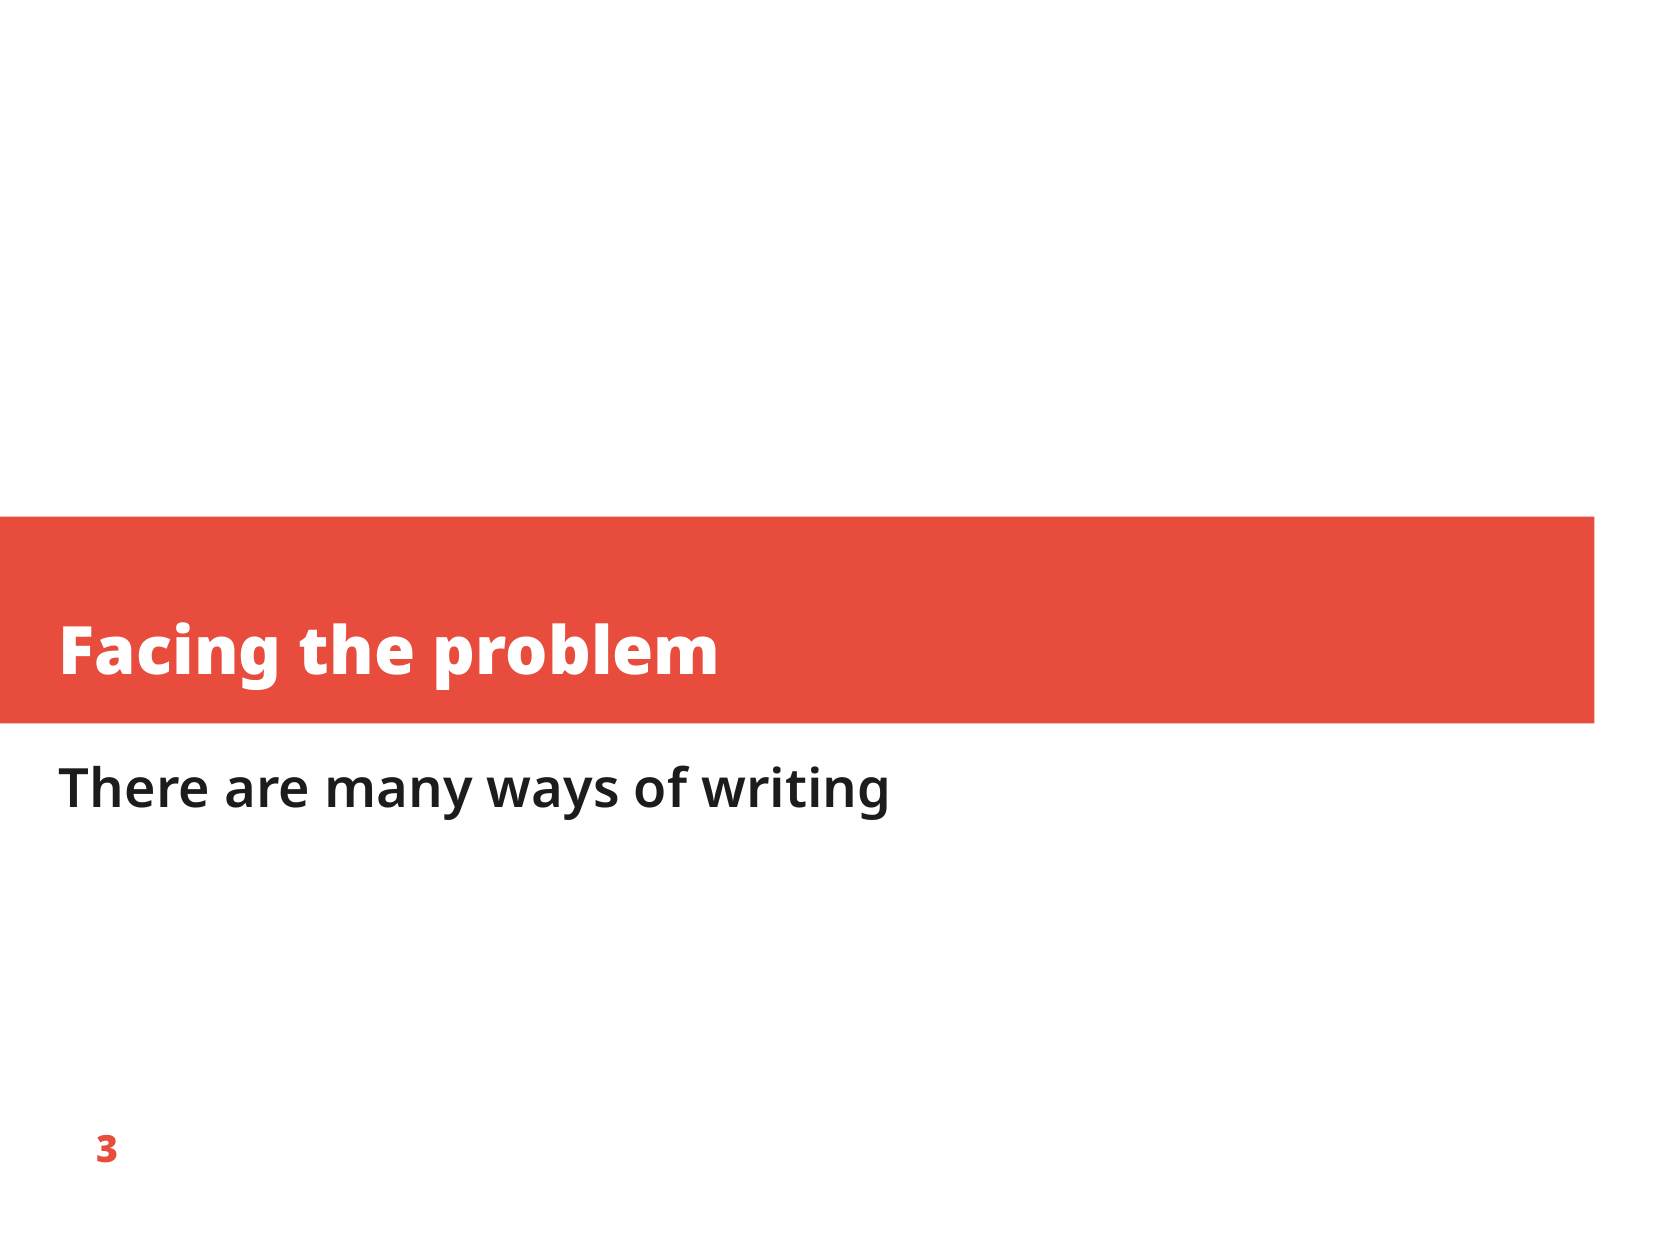

# Facing the problem
There are many ways of writing
3